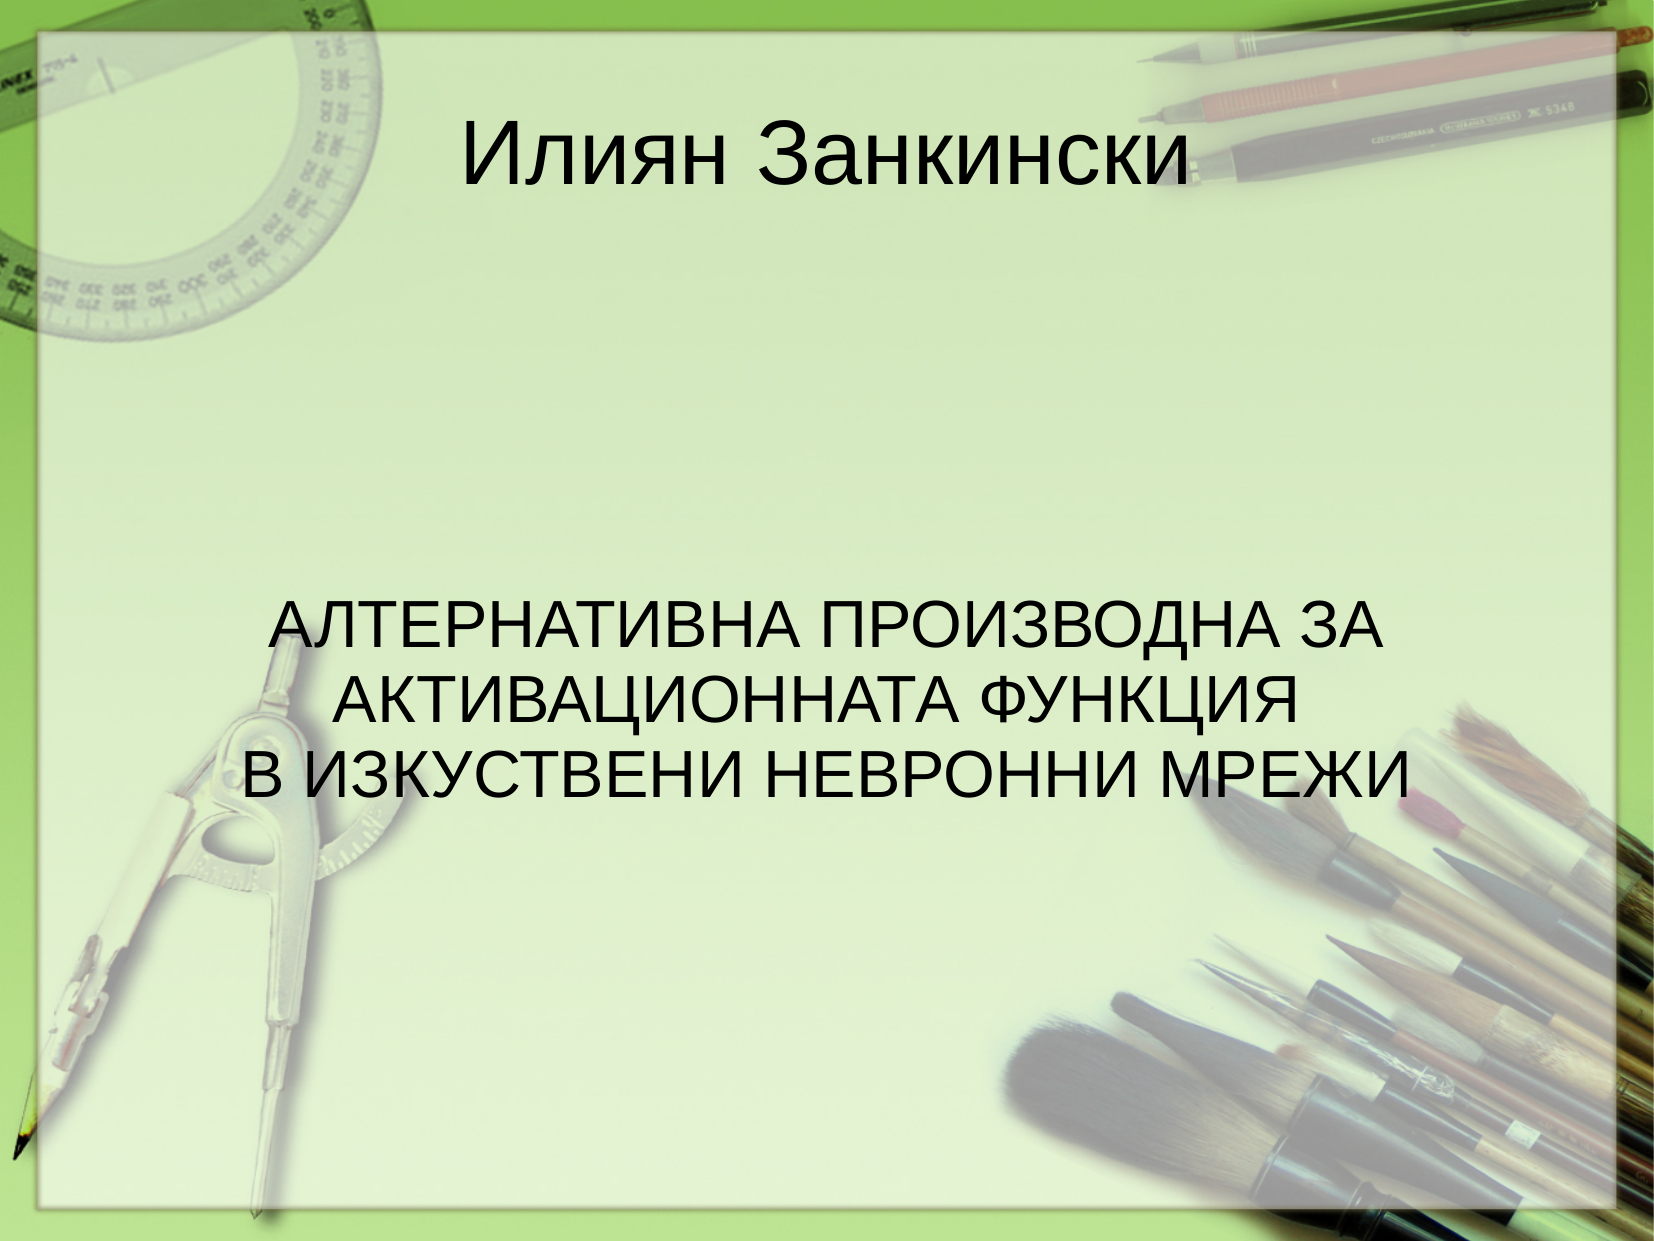

# Илиян Занкински
АЛТЕРНАТИВНА ПРОИЗВОДНА ЗА АКТИВАЦИОННАТА ФУНКЦИЯ
В ИЗКУСТВЕНИ НЕВРОННИ МРЕЖИ